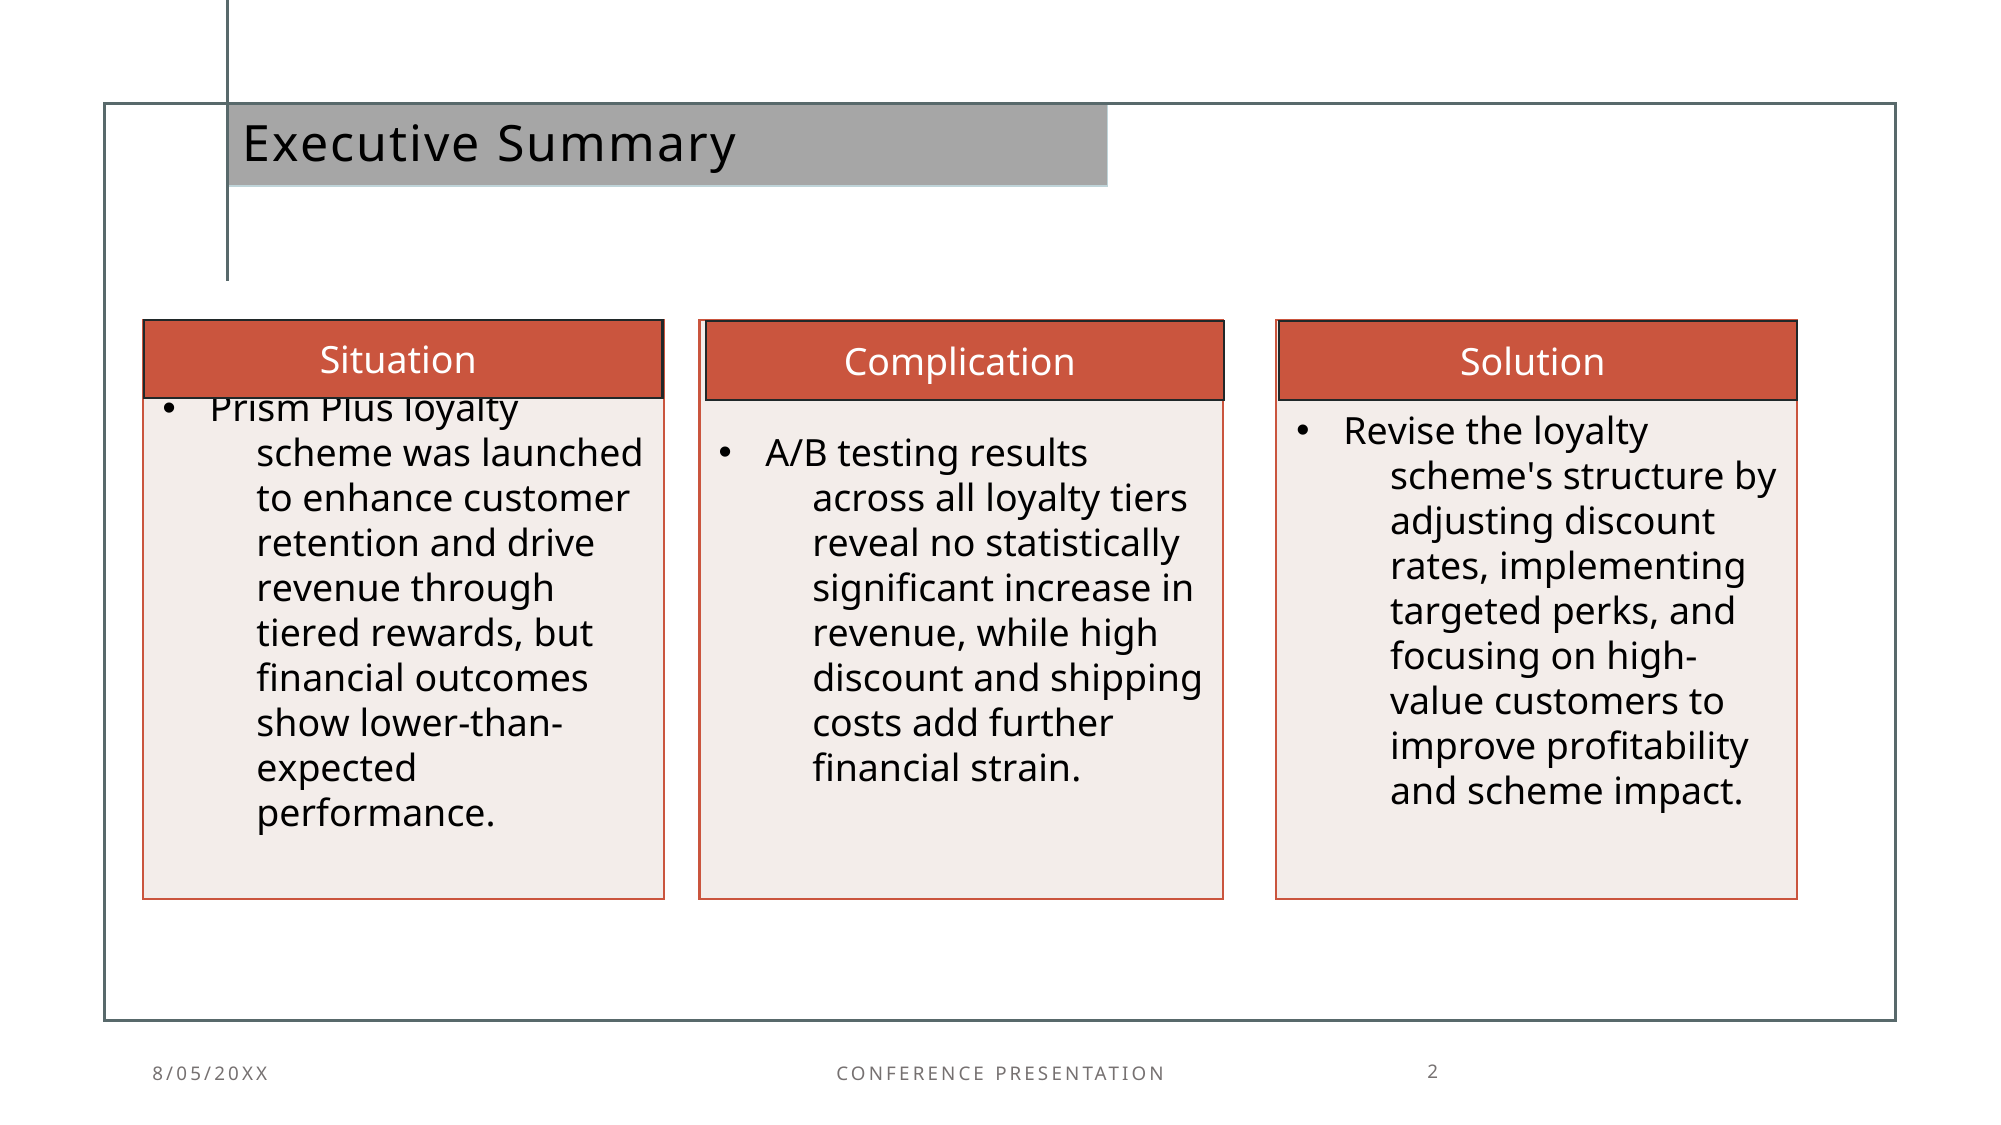

Executive Summary
#
Prism Plus loyalty scheme was launched to enhance customer retention and drive revenue through tiered rewards, but financial outcomes show lower-than-expected performance.
Situation
A/B testing results across all loyalty tiers reveal no statistically significant increase in revenue, while high discount and shipping costs add further financial strain.
Revise the loyalty scheme's structure by adjusting discount rates, implementing targeted perks, and focusing on high-value customers to improve profitability and scheme impact.
Complication
Solution
8/05/20XX
Conference Presentation